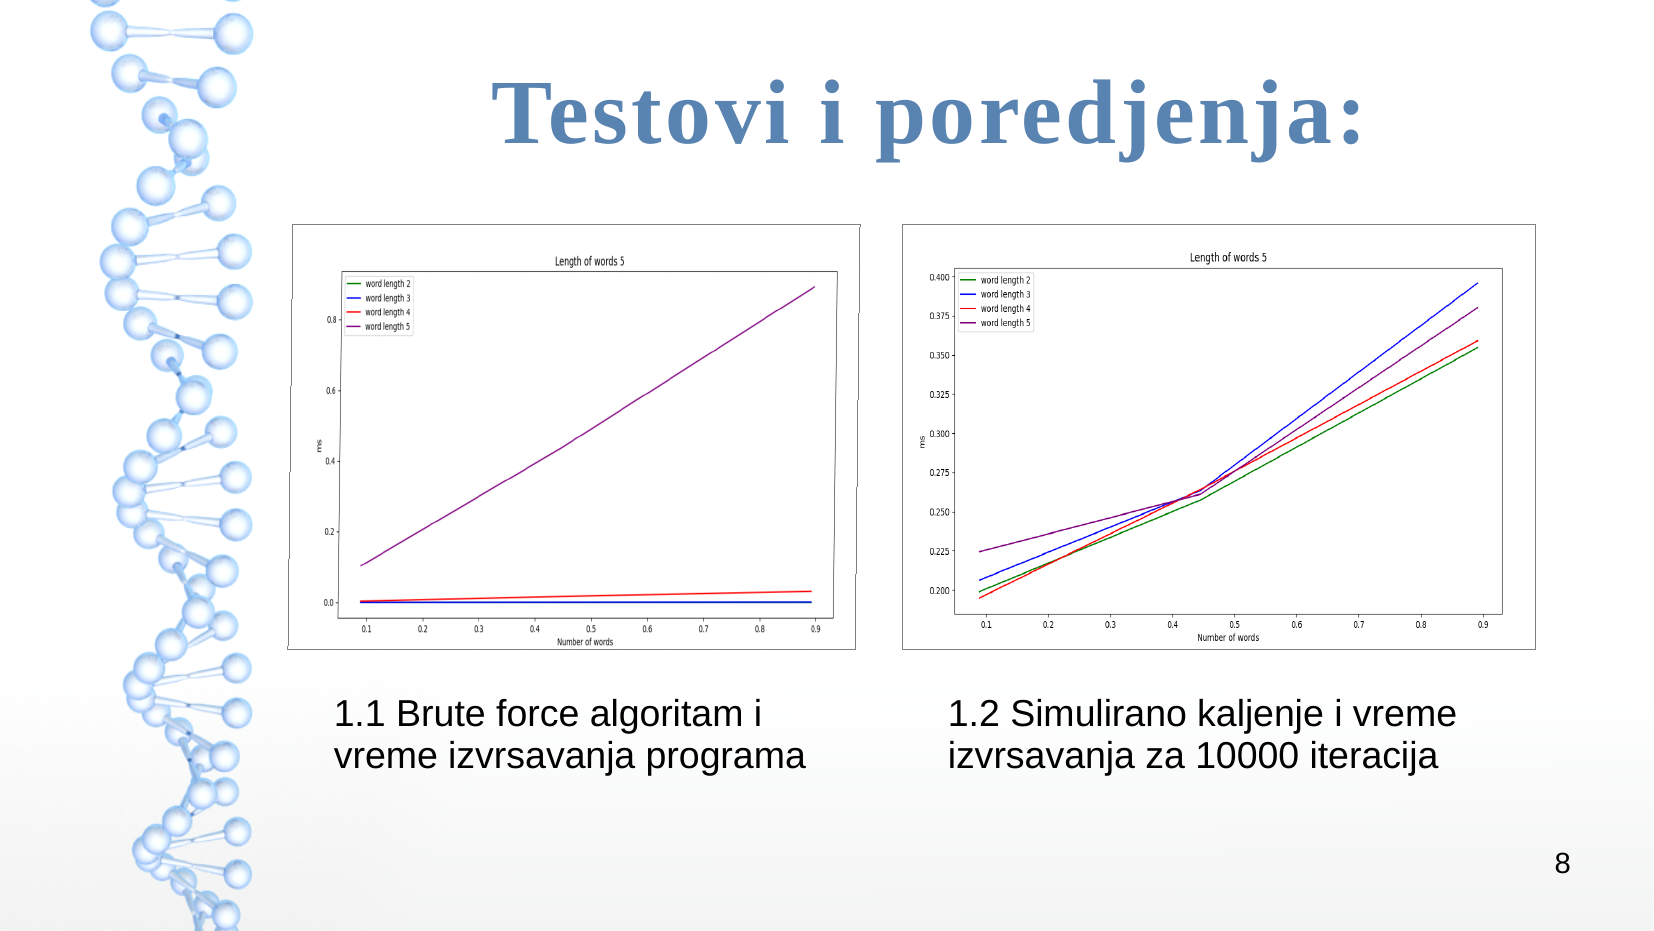

# Testovi i poredjenja:
1.1 Brute force algoritam i vreme izvrsavanja programa
1.2 Simulirano kaljenje i vreme izvrsavanja za 10000 iteracija
8